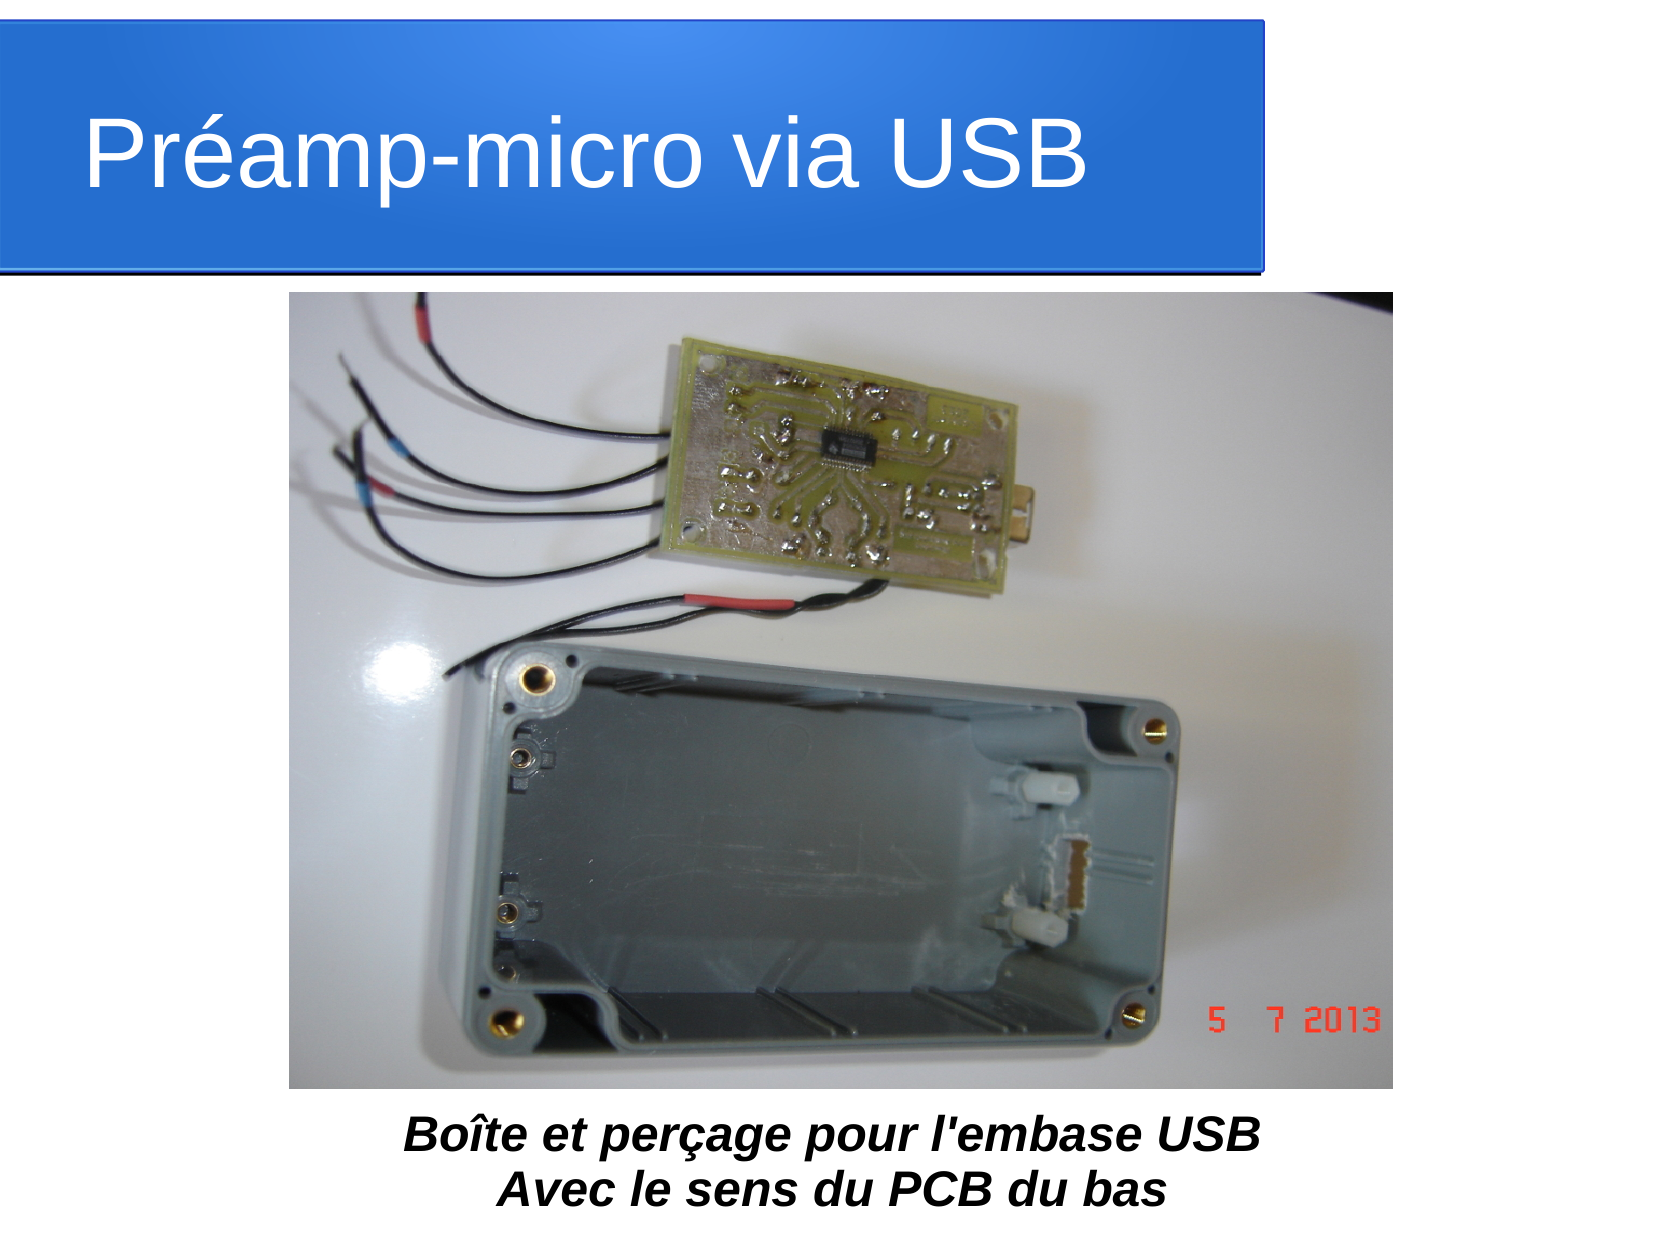

# Préamp-micro via USB
Boîte et perçage pour l'embase USB
Avec le sens du PCB du bas